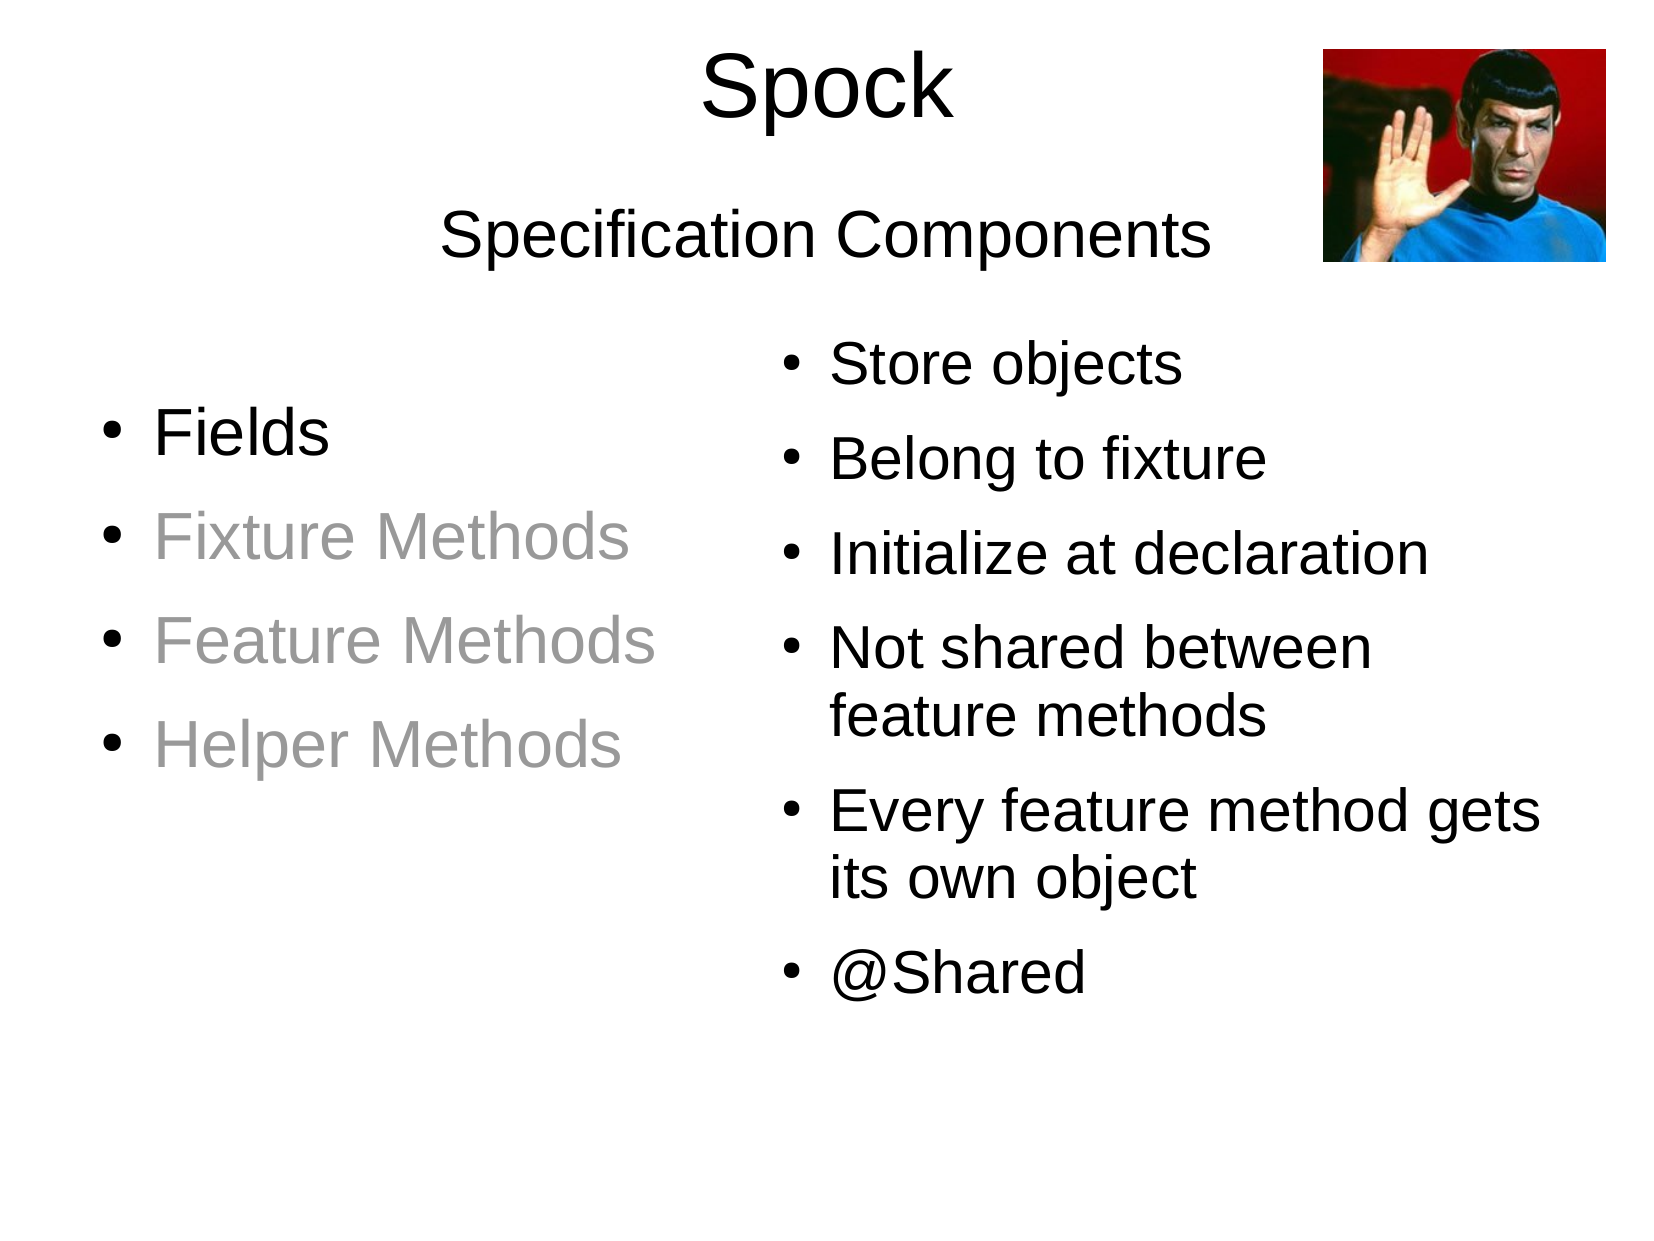

# Spock Specification Components
Fields
Fixture Methods
Feature Methods
Helper Methods
Store objects
Belong to fixture
Initialize at declaration
Not shared between feature methods
Every feature method gets its own object
@Shared